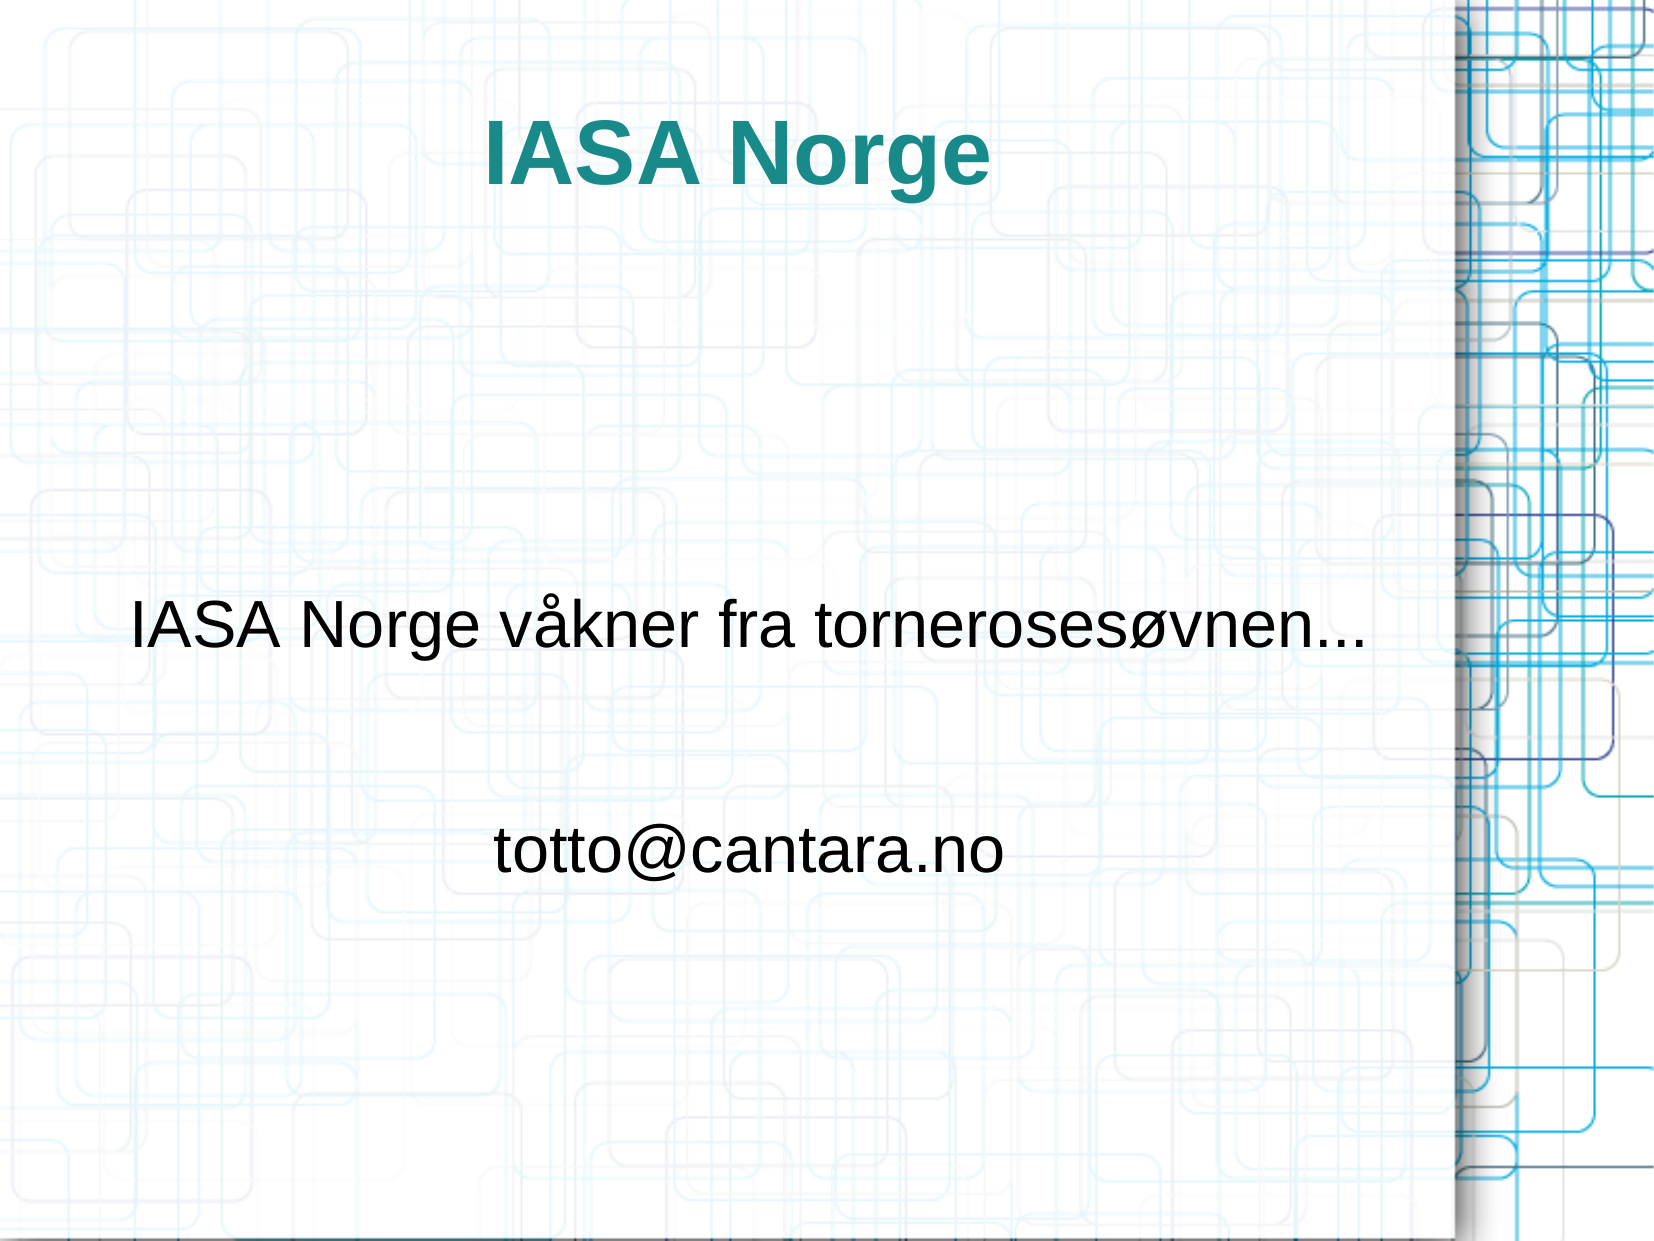

# IASA Norge
IASA Norge våkner fra tornerosesøvnen...
totto@cantara.no